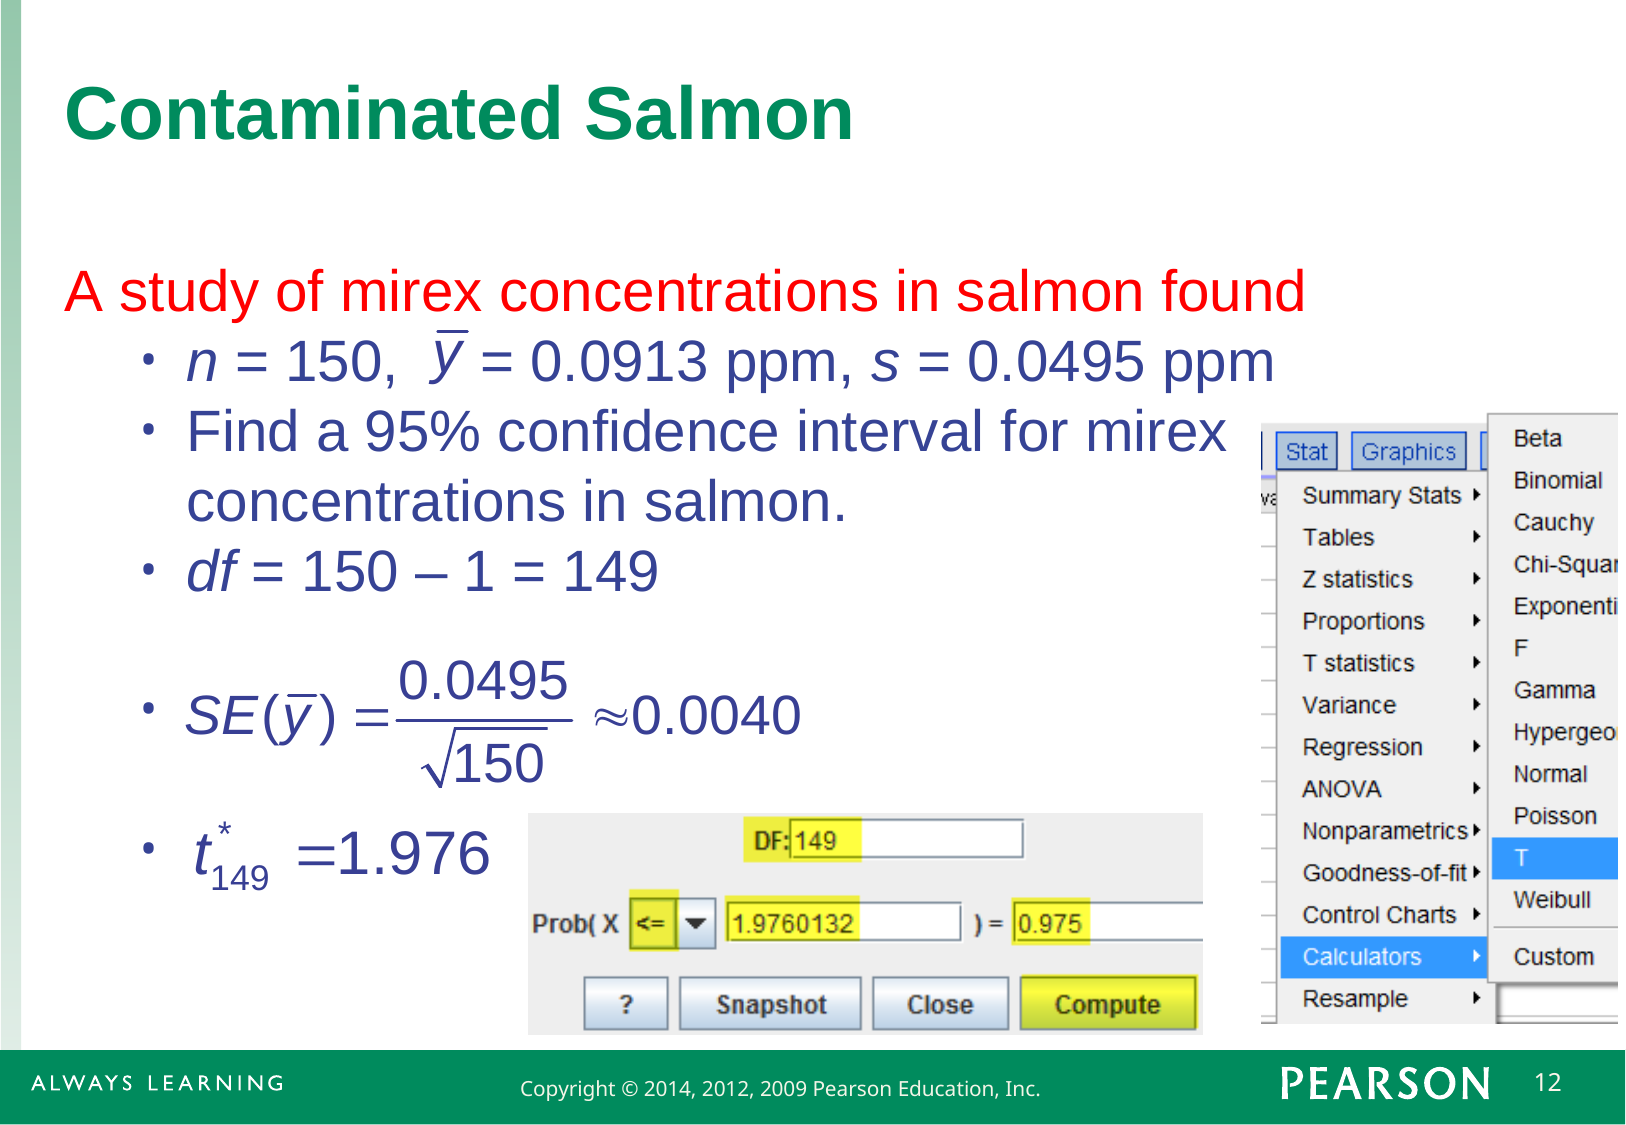

# Contaminated Salmon
A study of mirex concentrations in salmon found
n = 150, = 0.0913 ppm, s = 0.0495 ppm
Find a 95% confidence interval for mirex concentrations in salmon.
df = 150 – 1 = 149